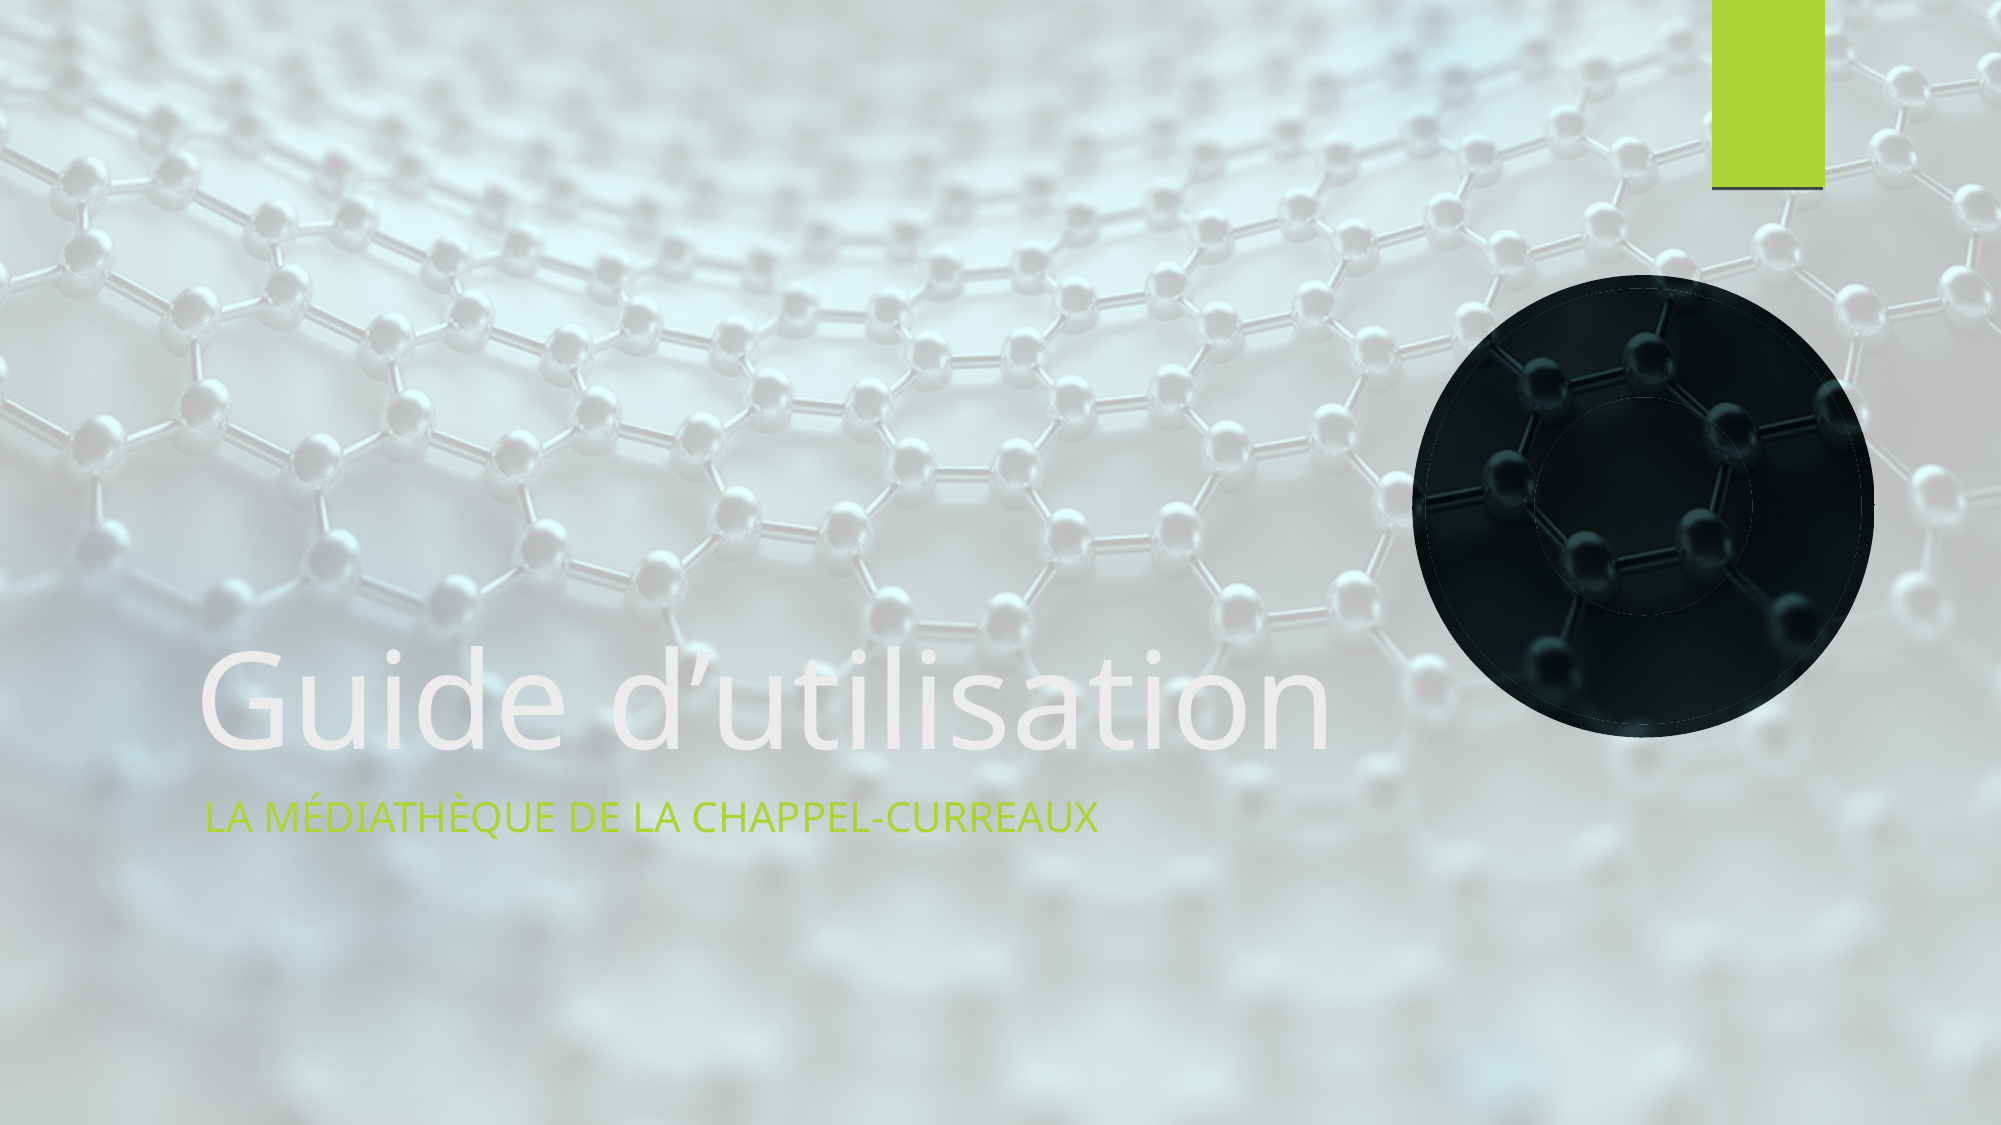

# Guide d’utilisation
La médiathèque de la chappel-curreaux